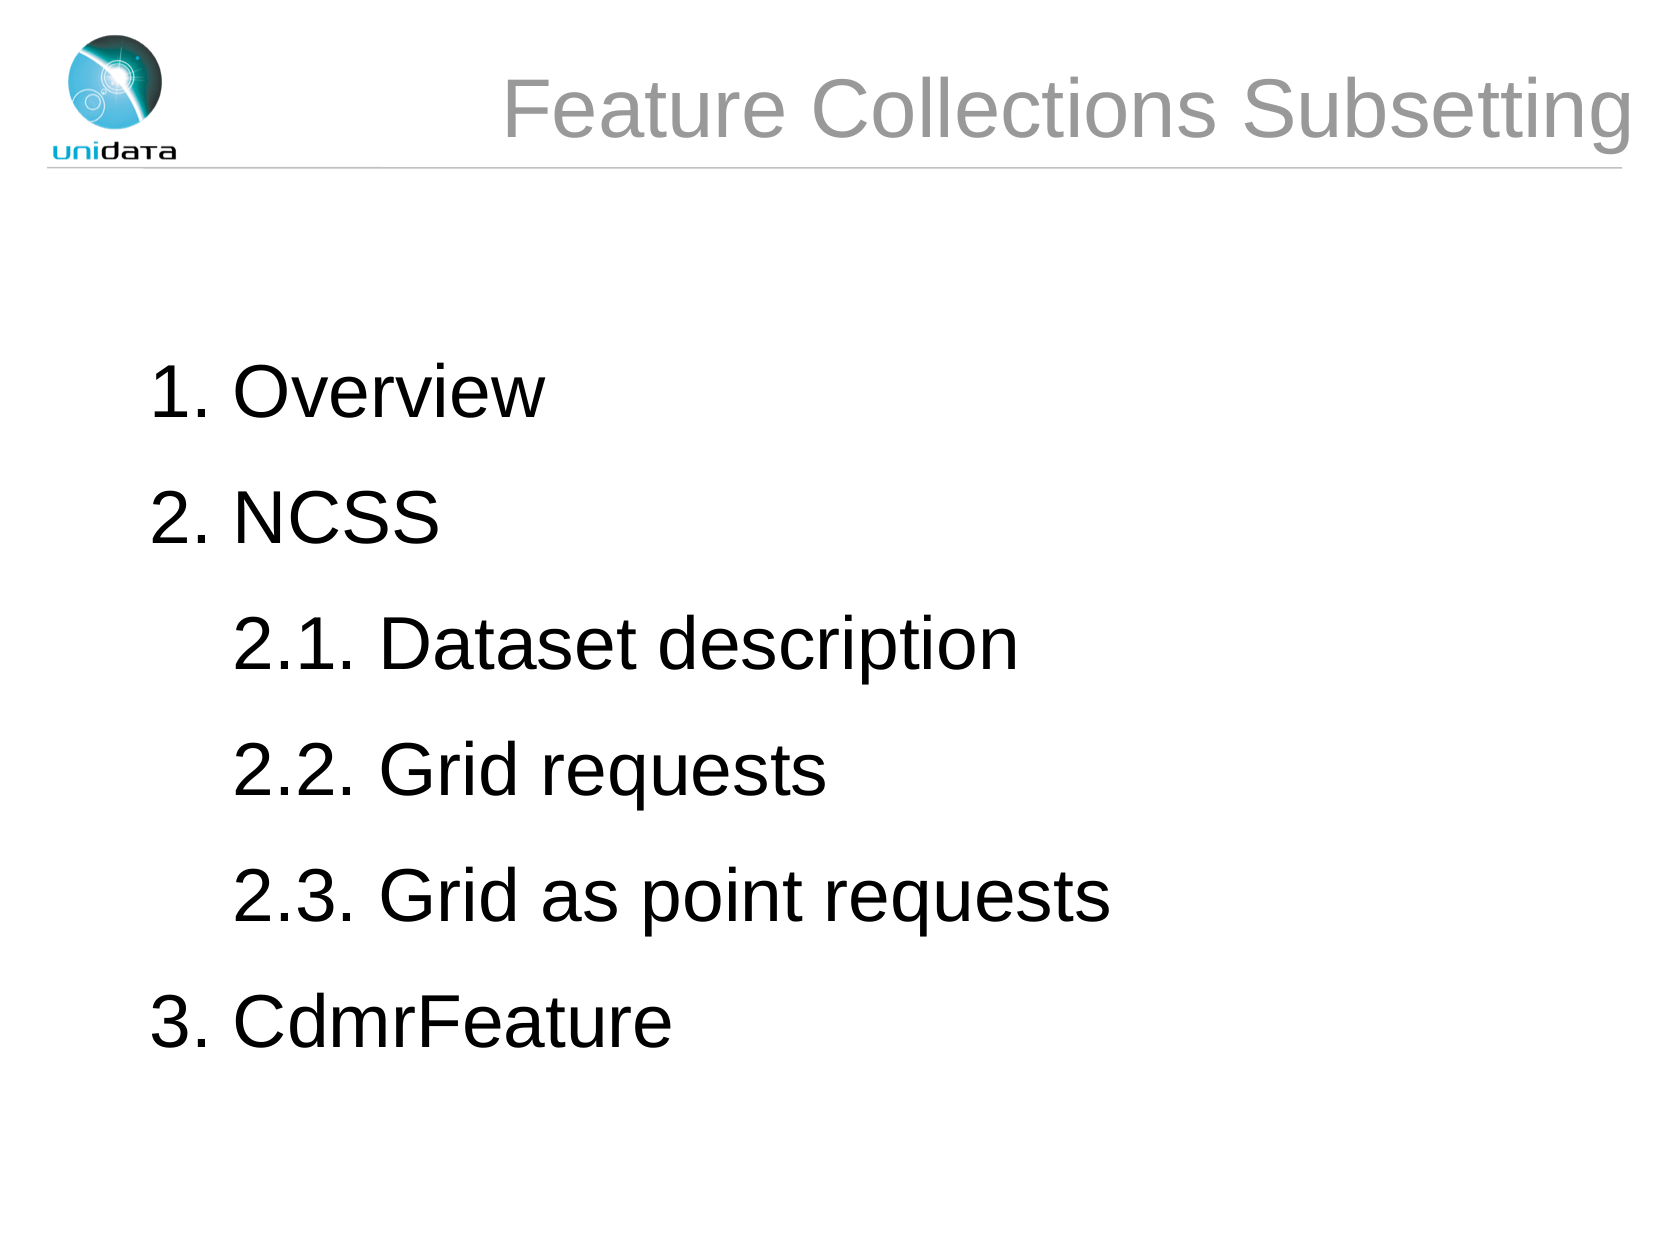

Feature Collections Subsetting
1. Overview
2. NCSS
 2.1. Dataset description
 2.2. Grid requests
 2.3. Grid as point requests
3. CdmrFeature